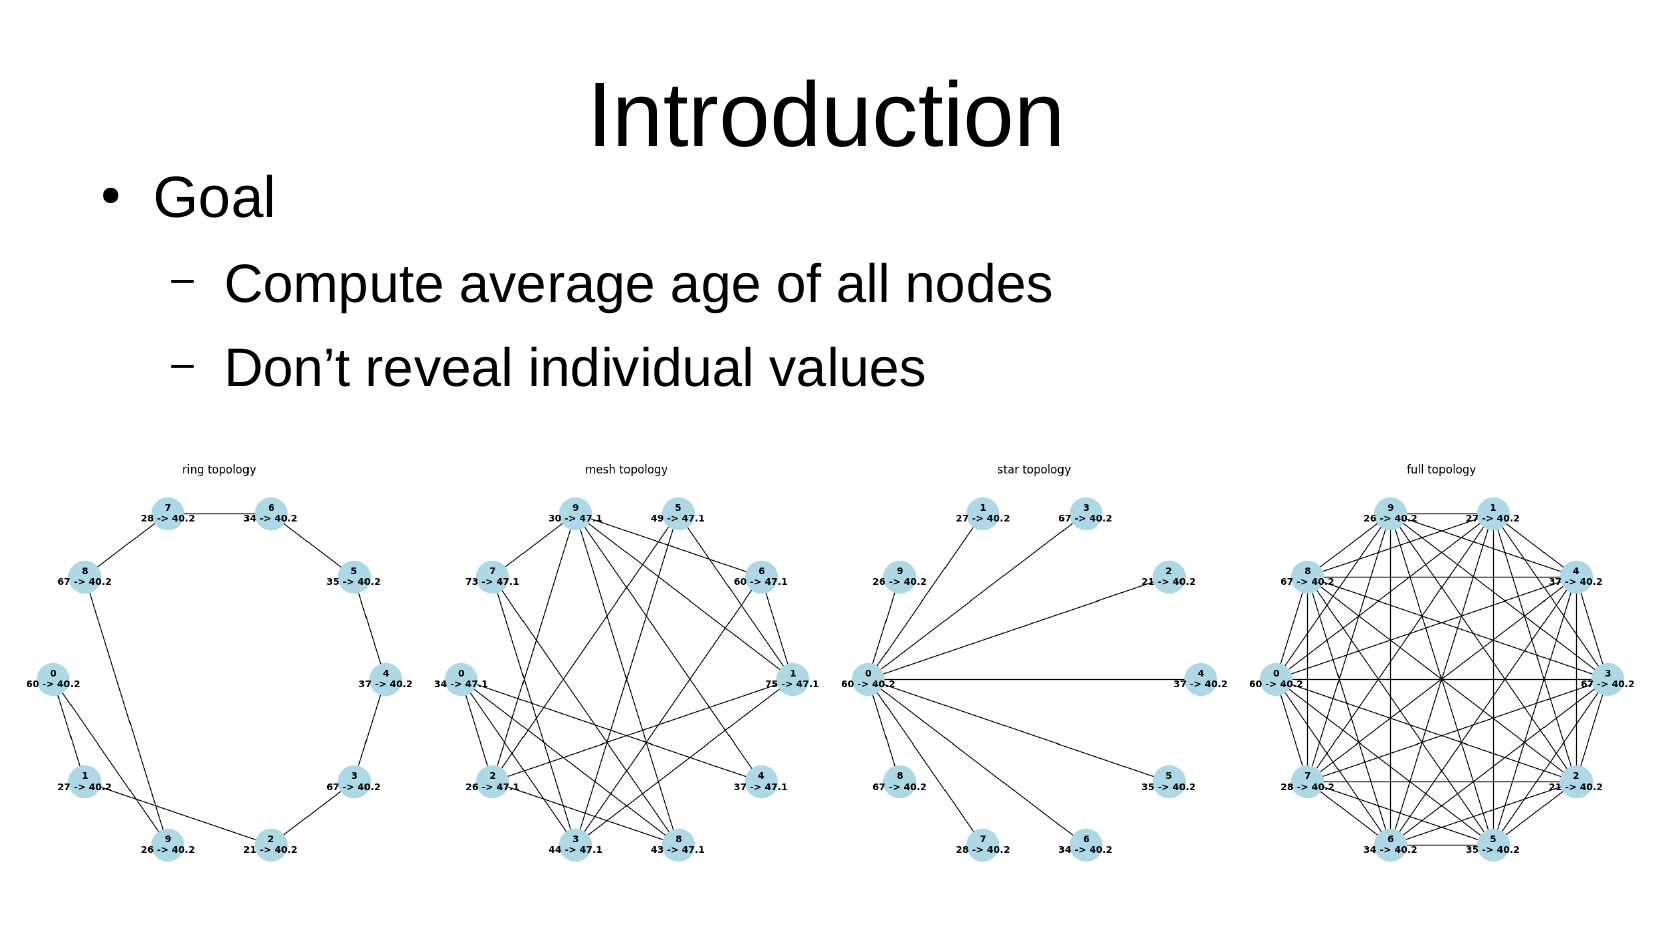

# Introduction
Goal
Compute average age of all nodes
Don’t reveal individual values